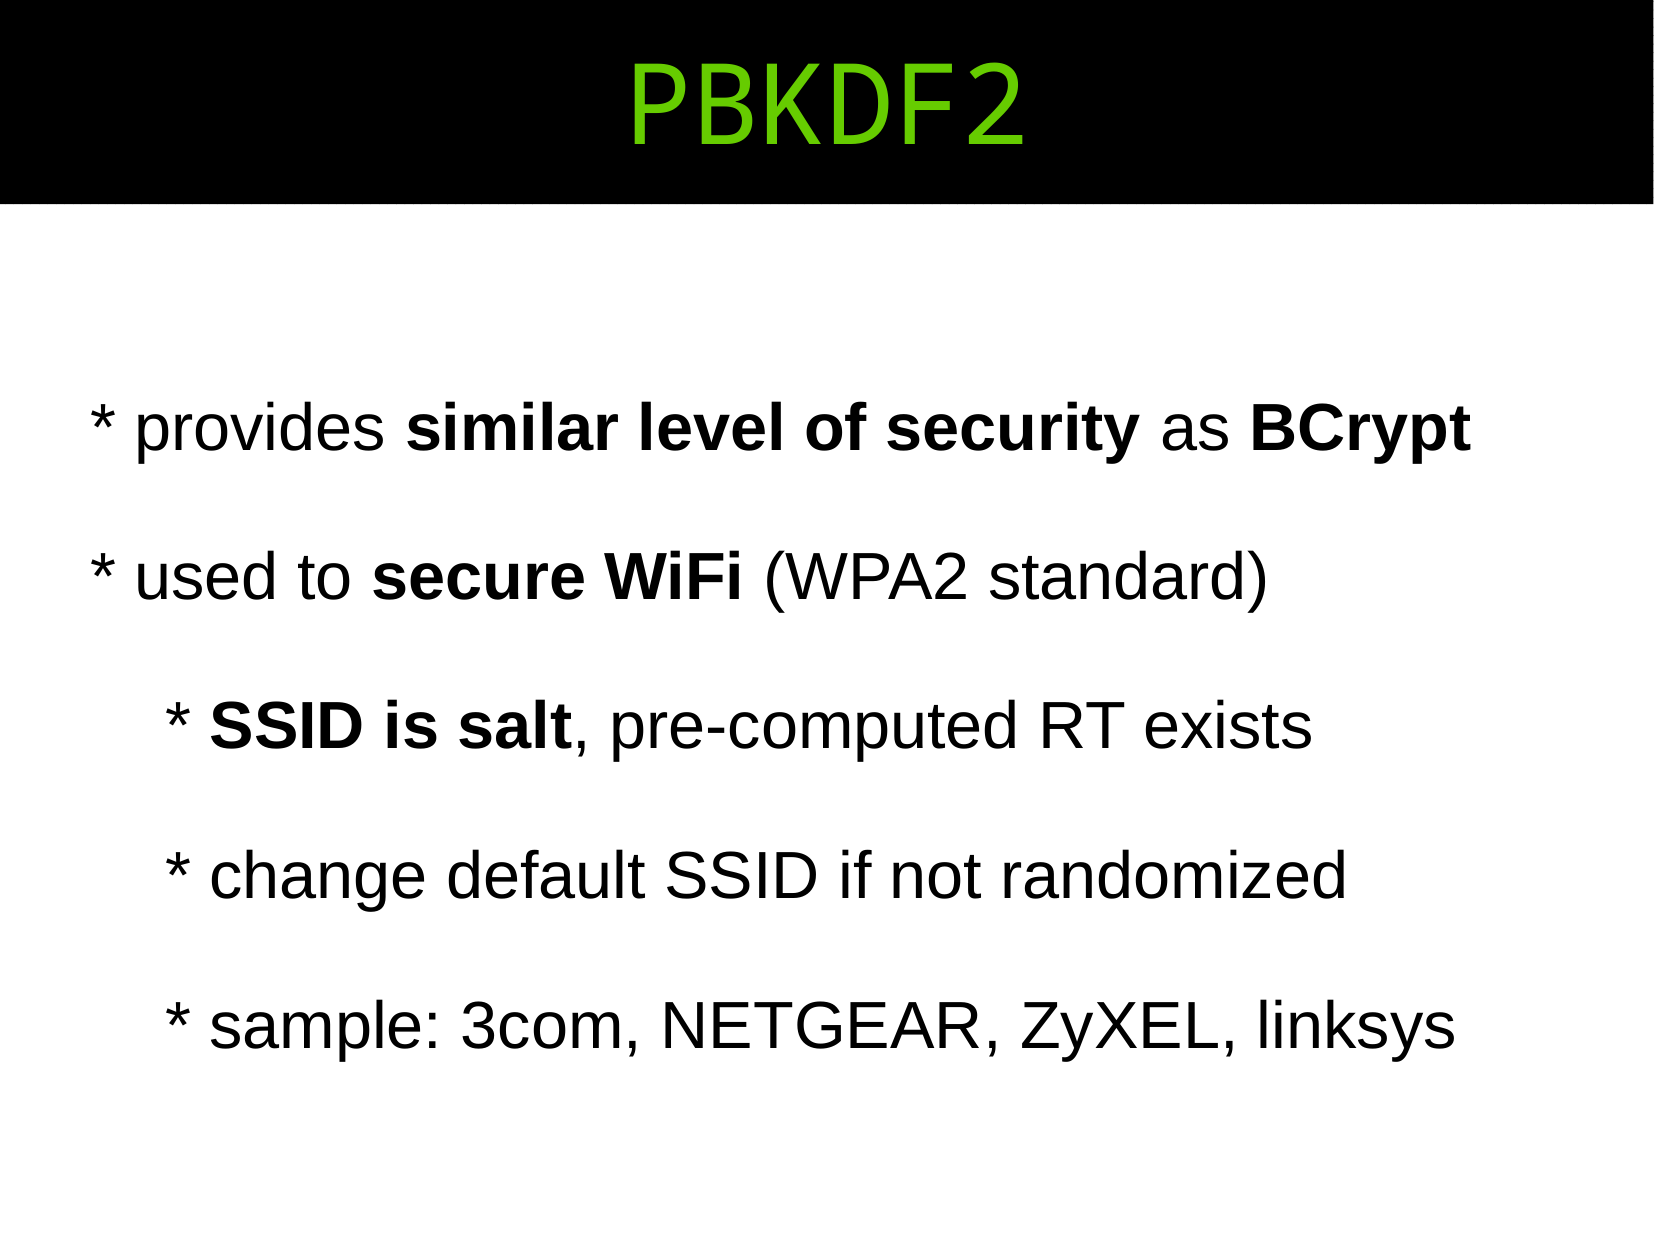

# PBKDF2
* provides similar level of security as BCrypt
* used to secure WiFi (WPA2 standard)
	* SSID is salt, pre-computed RT exists
	* change default SSID if not randomized
	* sample: 3com, NETGEAR, ZyXEL, linksys